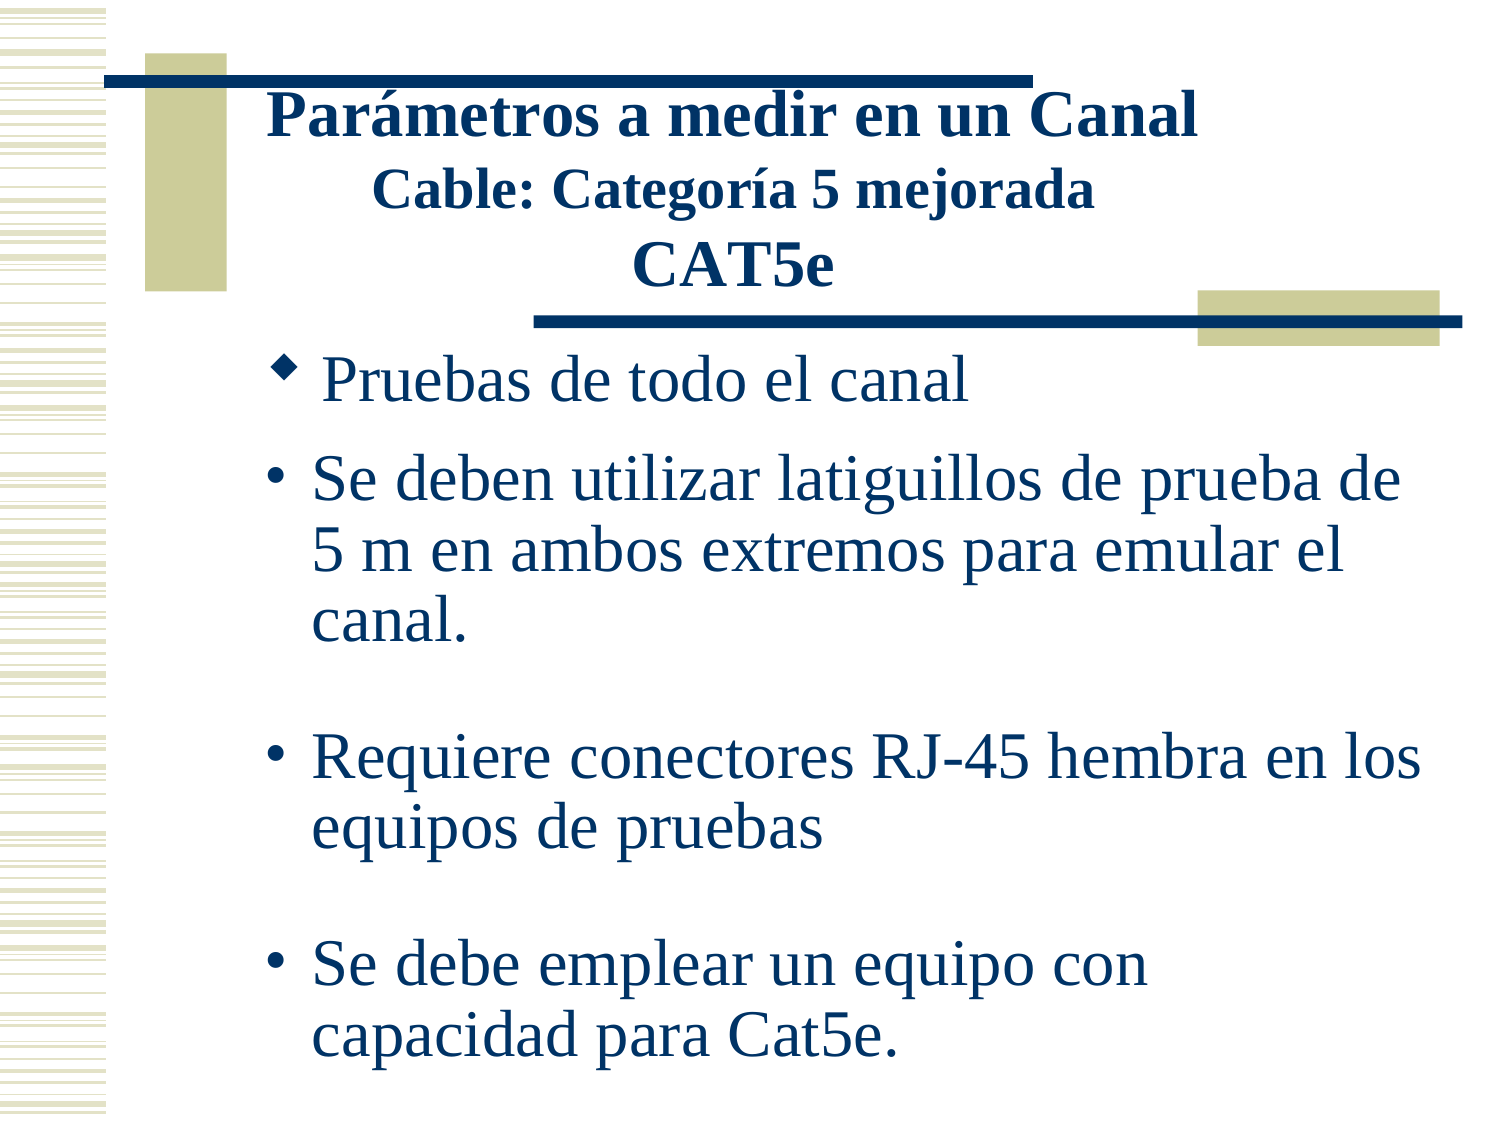

Parámetros a medir en un Canal
Cable: Categoría 5 mejorada
CAT5e
Pruebas de todo el canal
Se deben utilizar latiguillos de prueba de 5 m en ambos extremos para emular el canal.
Requiere conectores RJ-45 hembra en los equipos de pruebas
Se debe emplear un equipo con capacidad para Cat5e.